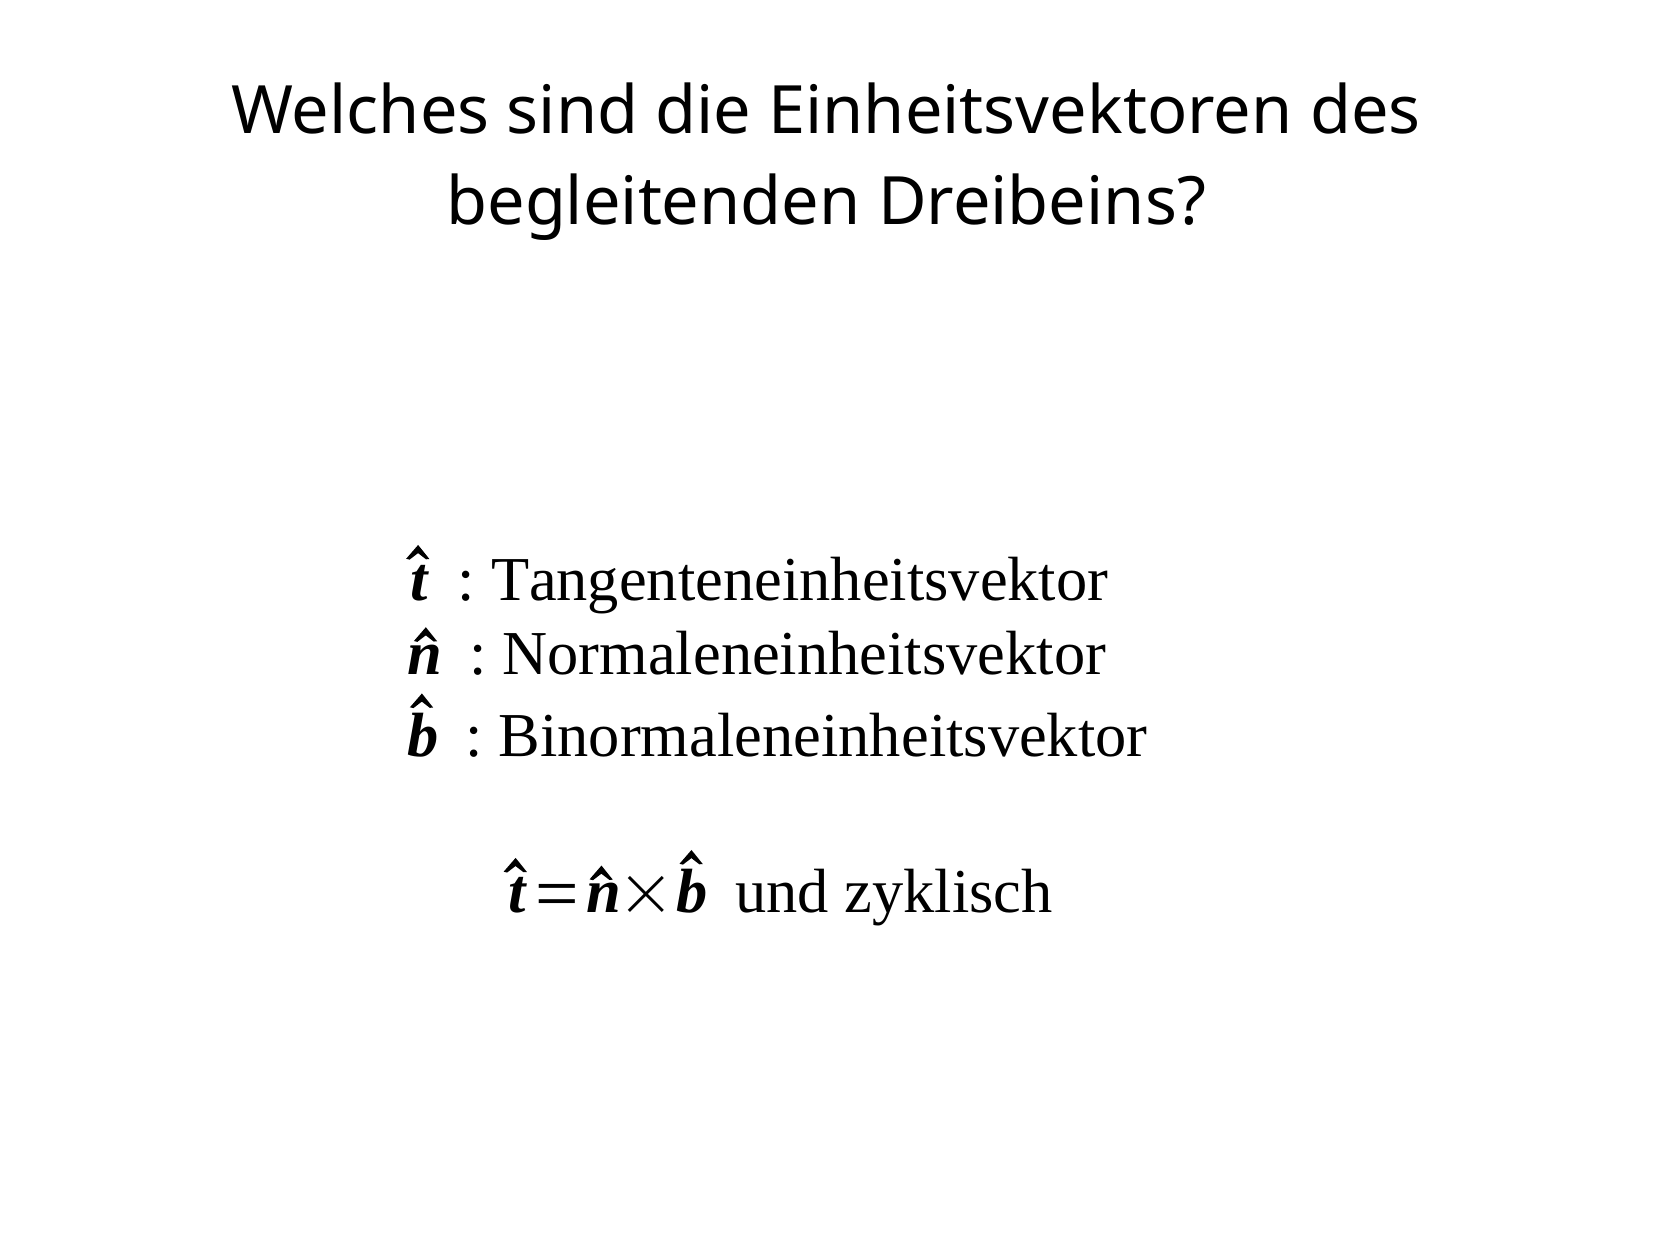

# Welches sind die Einheitsvektoren des begleitenden Dreibeins?